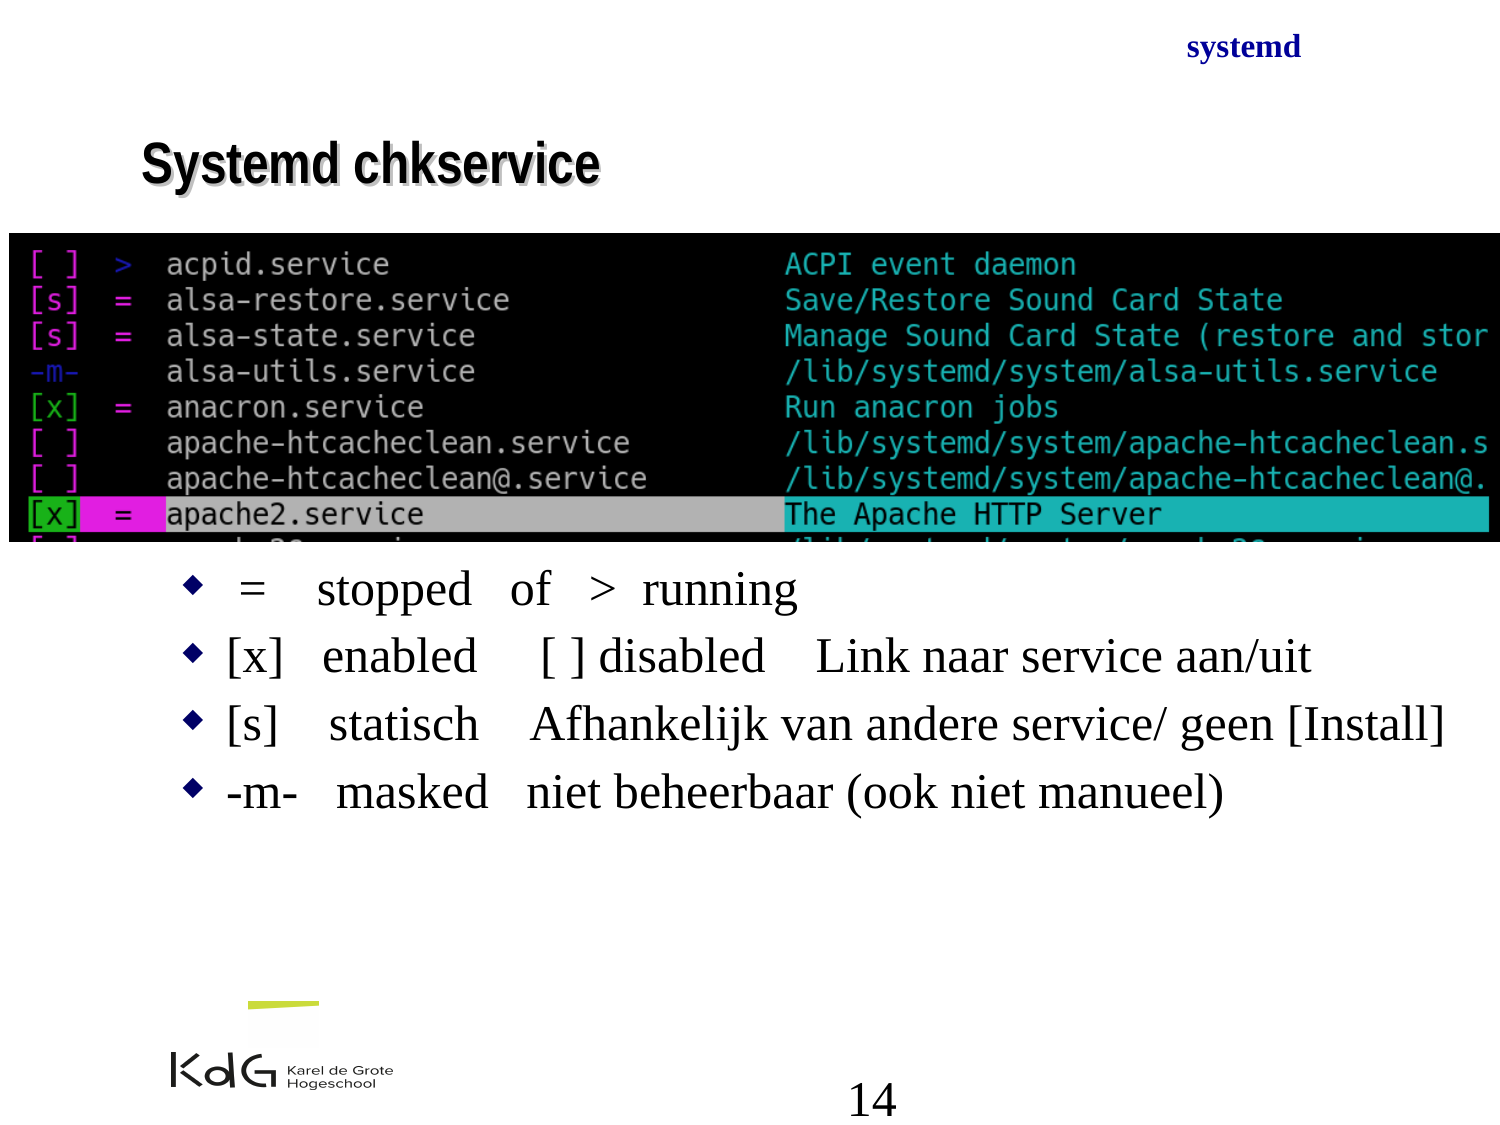

# Systemd chkservice
Status
 = stopped of > running
[x] enabled [ ] disabled Link naar service aan/uit
[s] statisch Afhankelijk van andere service/ geen [Install]
-m- masked niet beheerbaar (ook niet manueel)